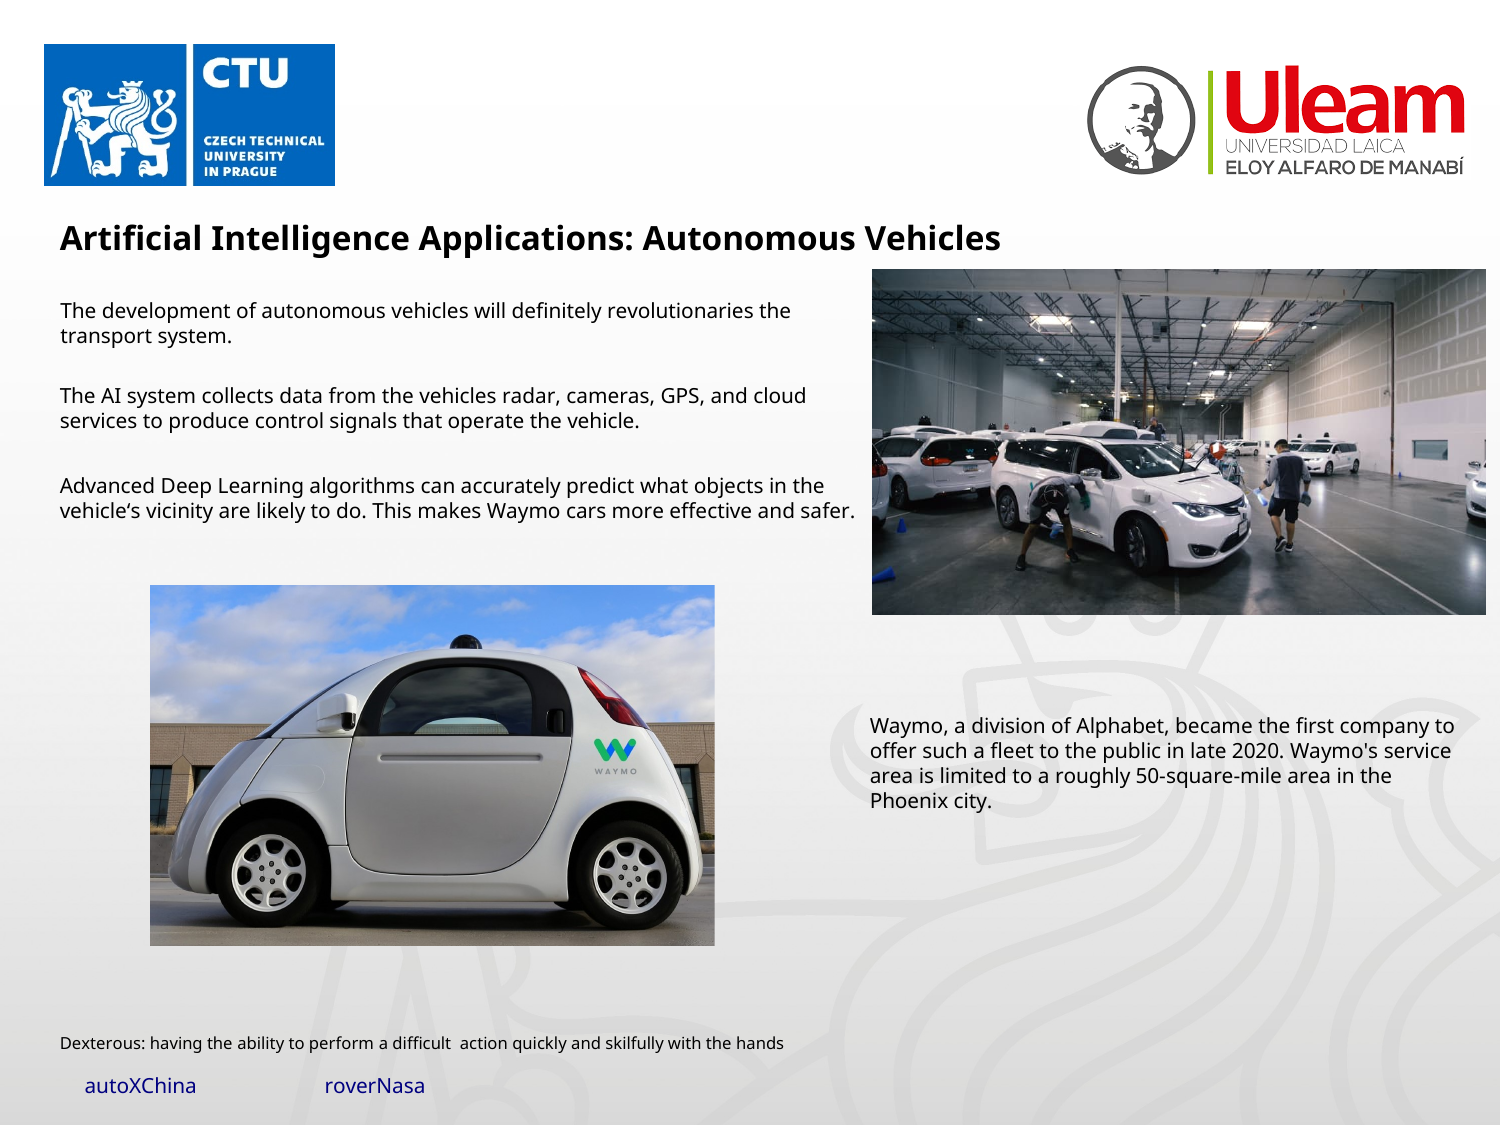

Artificial Intelligence Applications: Autonomous Vehicles
The development of autonomous vehicles will definitely revolutionaries the transport system.
The AI system collects data from the vehicles radar, cameras, GPS, and cloud services to produce control signals that operate the vehicle.
Advanced Deep Learning algorithms can accurately predict what objects in the vehicle‘s vicinity are likely to do. This makes Waymo cars more effective and safer.
Waymo, a division of Alphabet, became the first company to offer such a fleet to the public in late 2020. Waymo's service area is limited to a roughly 50-square-mile area in the Phoenix city.
Dexterous: having the ability to perform a difficult  action quickly and skilfully with the hands
autoXChina
roverNasa